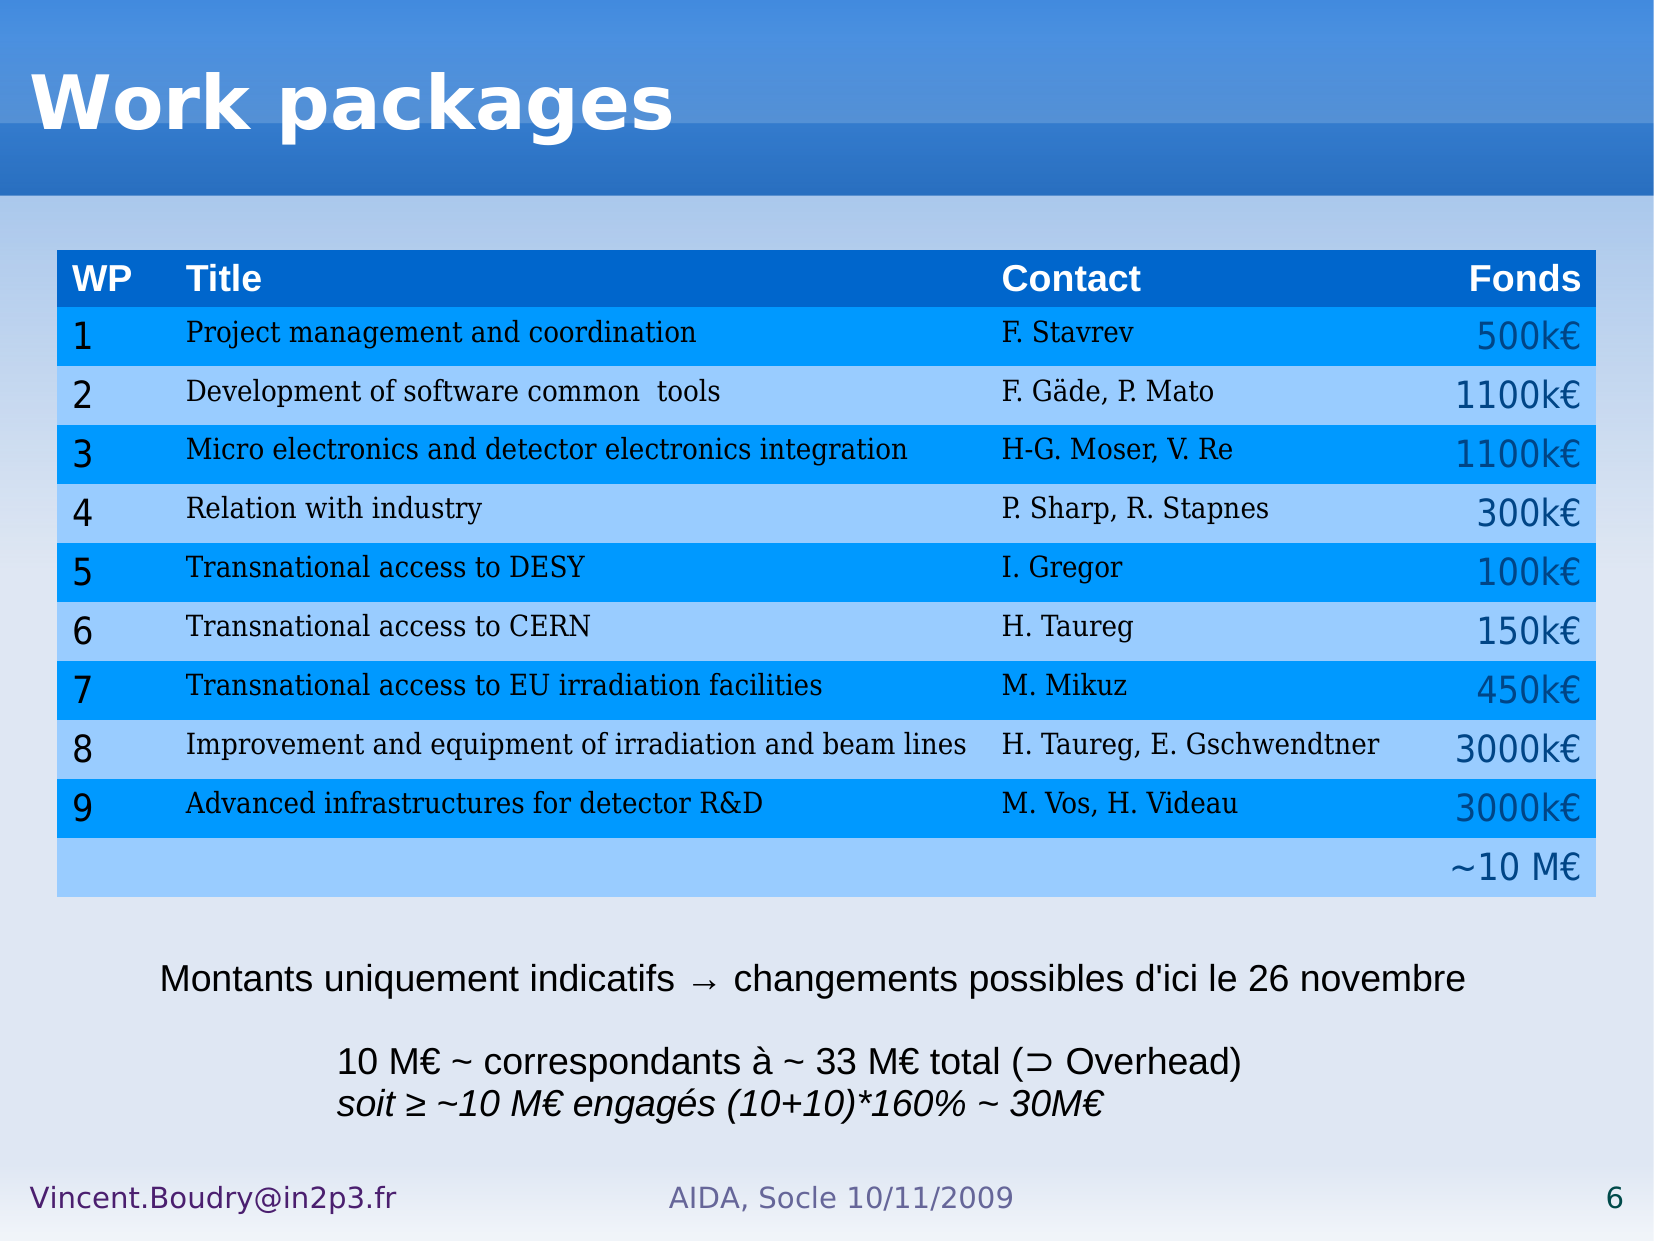

# Work packages
| WP | Title | Contact | Fonds |
| --- | --- | --- | --- |
| 1 | Project management and coordination | F. Stavrev | 500k€ |
| 2 | Development of software common tools | F. Gäde, P. Mato | 1100k€ |
| 3 | Micro electronics and detector electronics integration | H-G. Moser, V. Re | 1100k€ |
| 4 | Relation with industry | P. Sharp, R. Stapnes | 300k€ |
| 5 | Transnational access to DESY | I. Gregor | 100k€ |
| 6 | Transnational access to CERN | H. Taureg | 150k€ |
| 7 | Transnational access to EU irradiation facilities | M. Mikuz | 450k€ |
| 8 | Improvement and equipment of irradiation and beam lines | H. Taureg, E. Gschwendtner | 3000k€ |
| 9 | Advanced infrastructures for detector R&D | M. Vos, H. Videau | 3000k€ |
| | | | ~10 M€ |
Montants uniquement indicatifs → changements possibles d'ici le 26 novembre
10 M€ ~ correspondants à ~ 33 M€ total (⊃ Overhead)
soit ≥ ~10 M€ engagés (10+10)*160% ~ 30M€
AIDA, Socle 10/11/2009
6